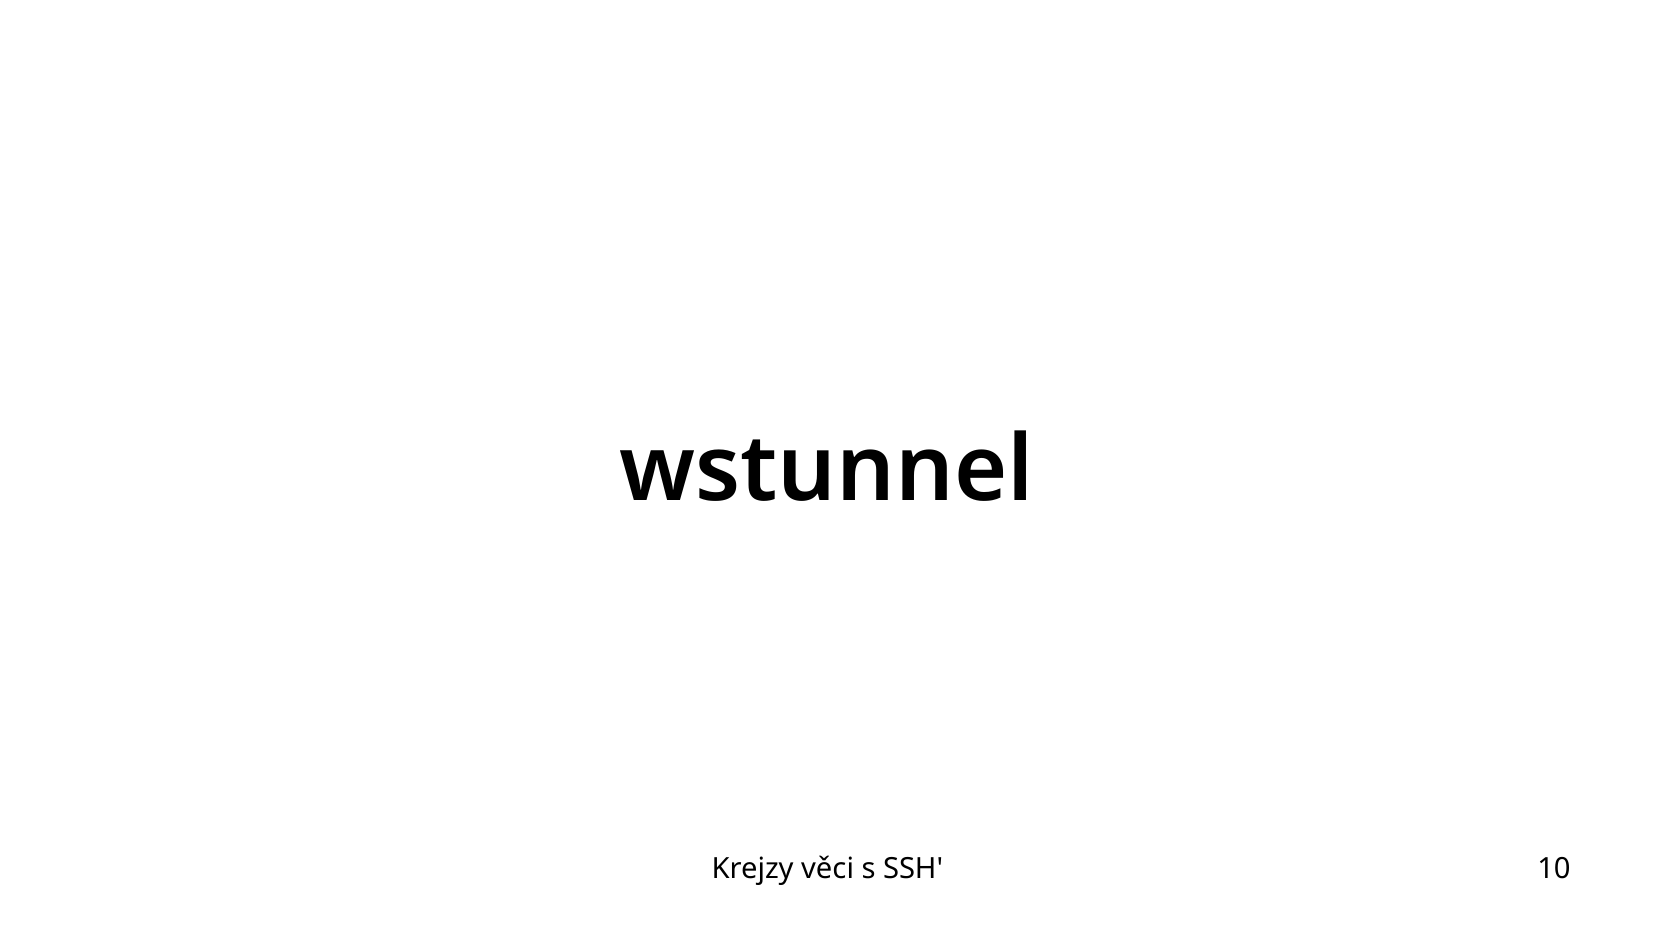

# wstunnel
Krejzy věci s SSH'
10